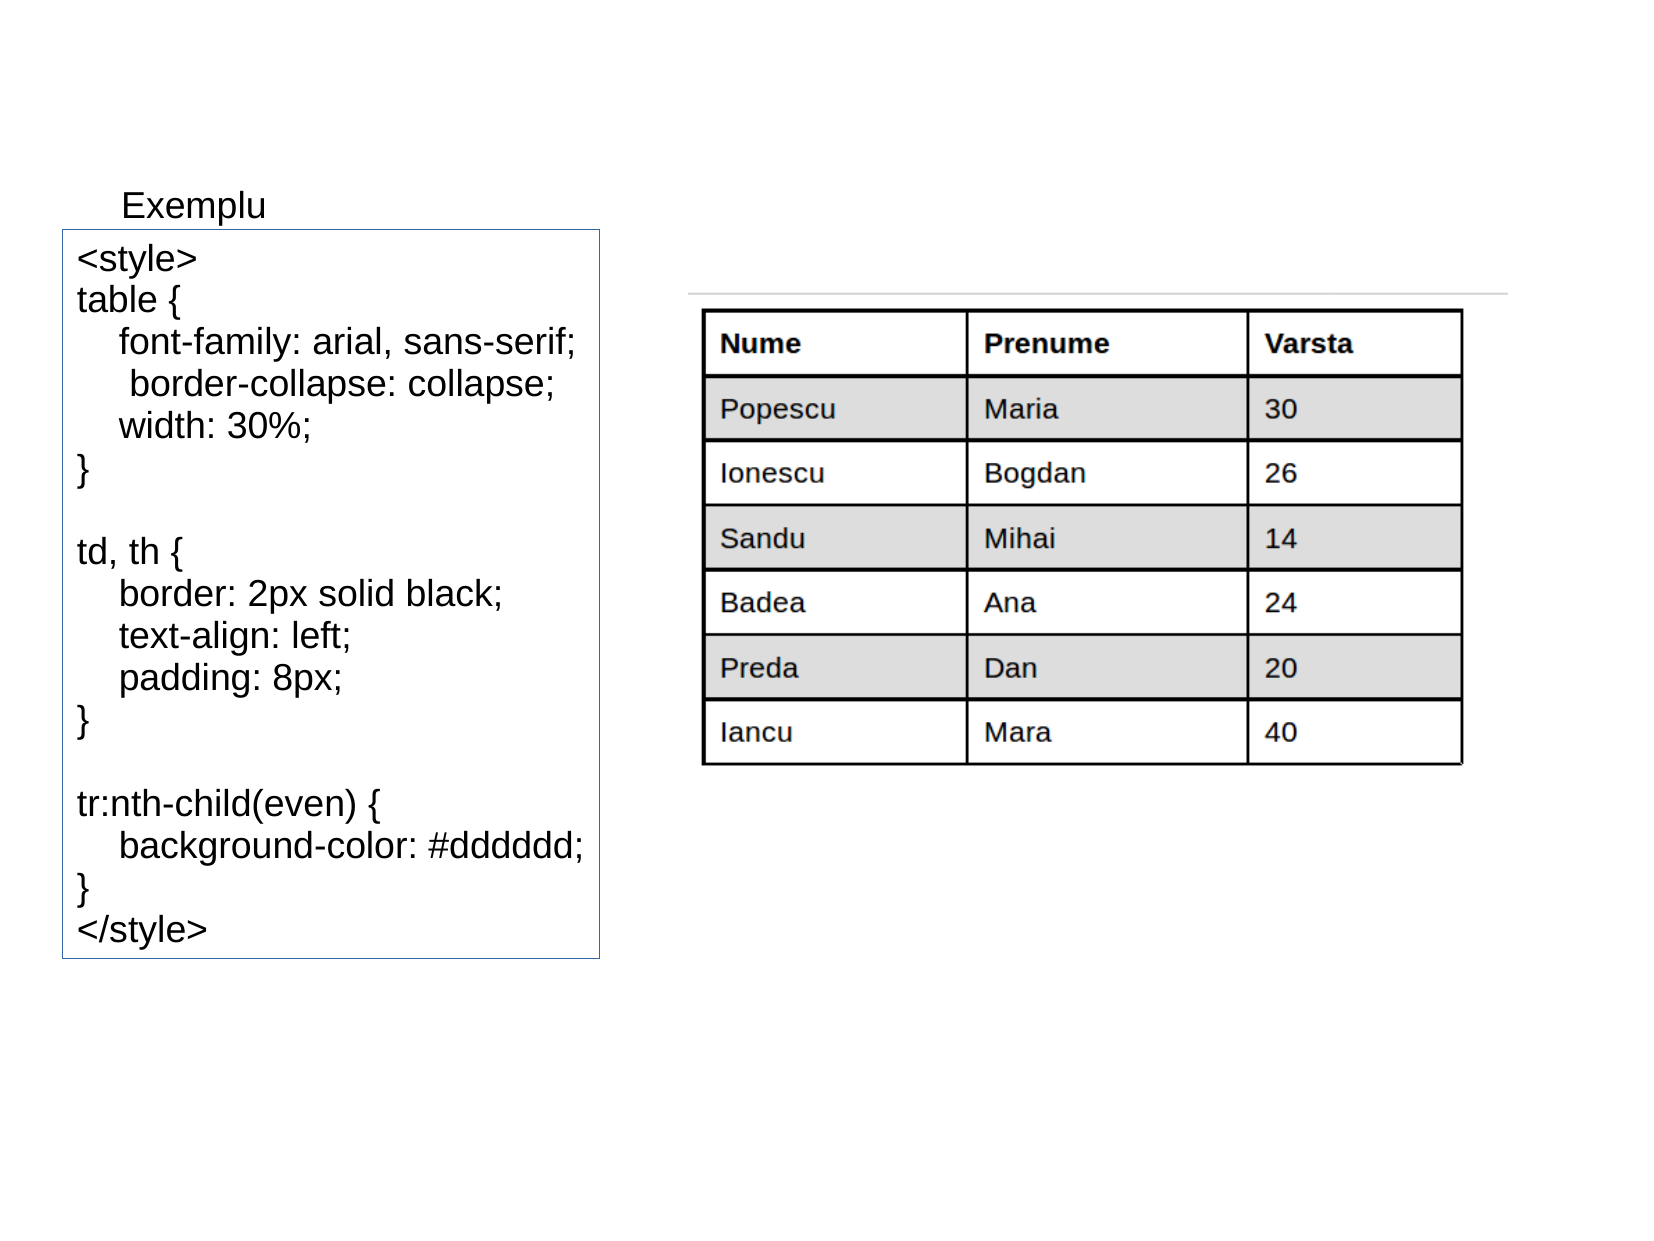

Exemplu
<style>
table {
 font-family: arial, sans-serif;
 border-collapse: collapse;
 width: 30%;
}
td, th {
 border: 2px solid black;
 text-align: left;
 padding: 8px;
}
tr:nth-child(even) {
 background-color: #dddddd;
}
</style>